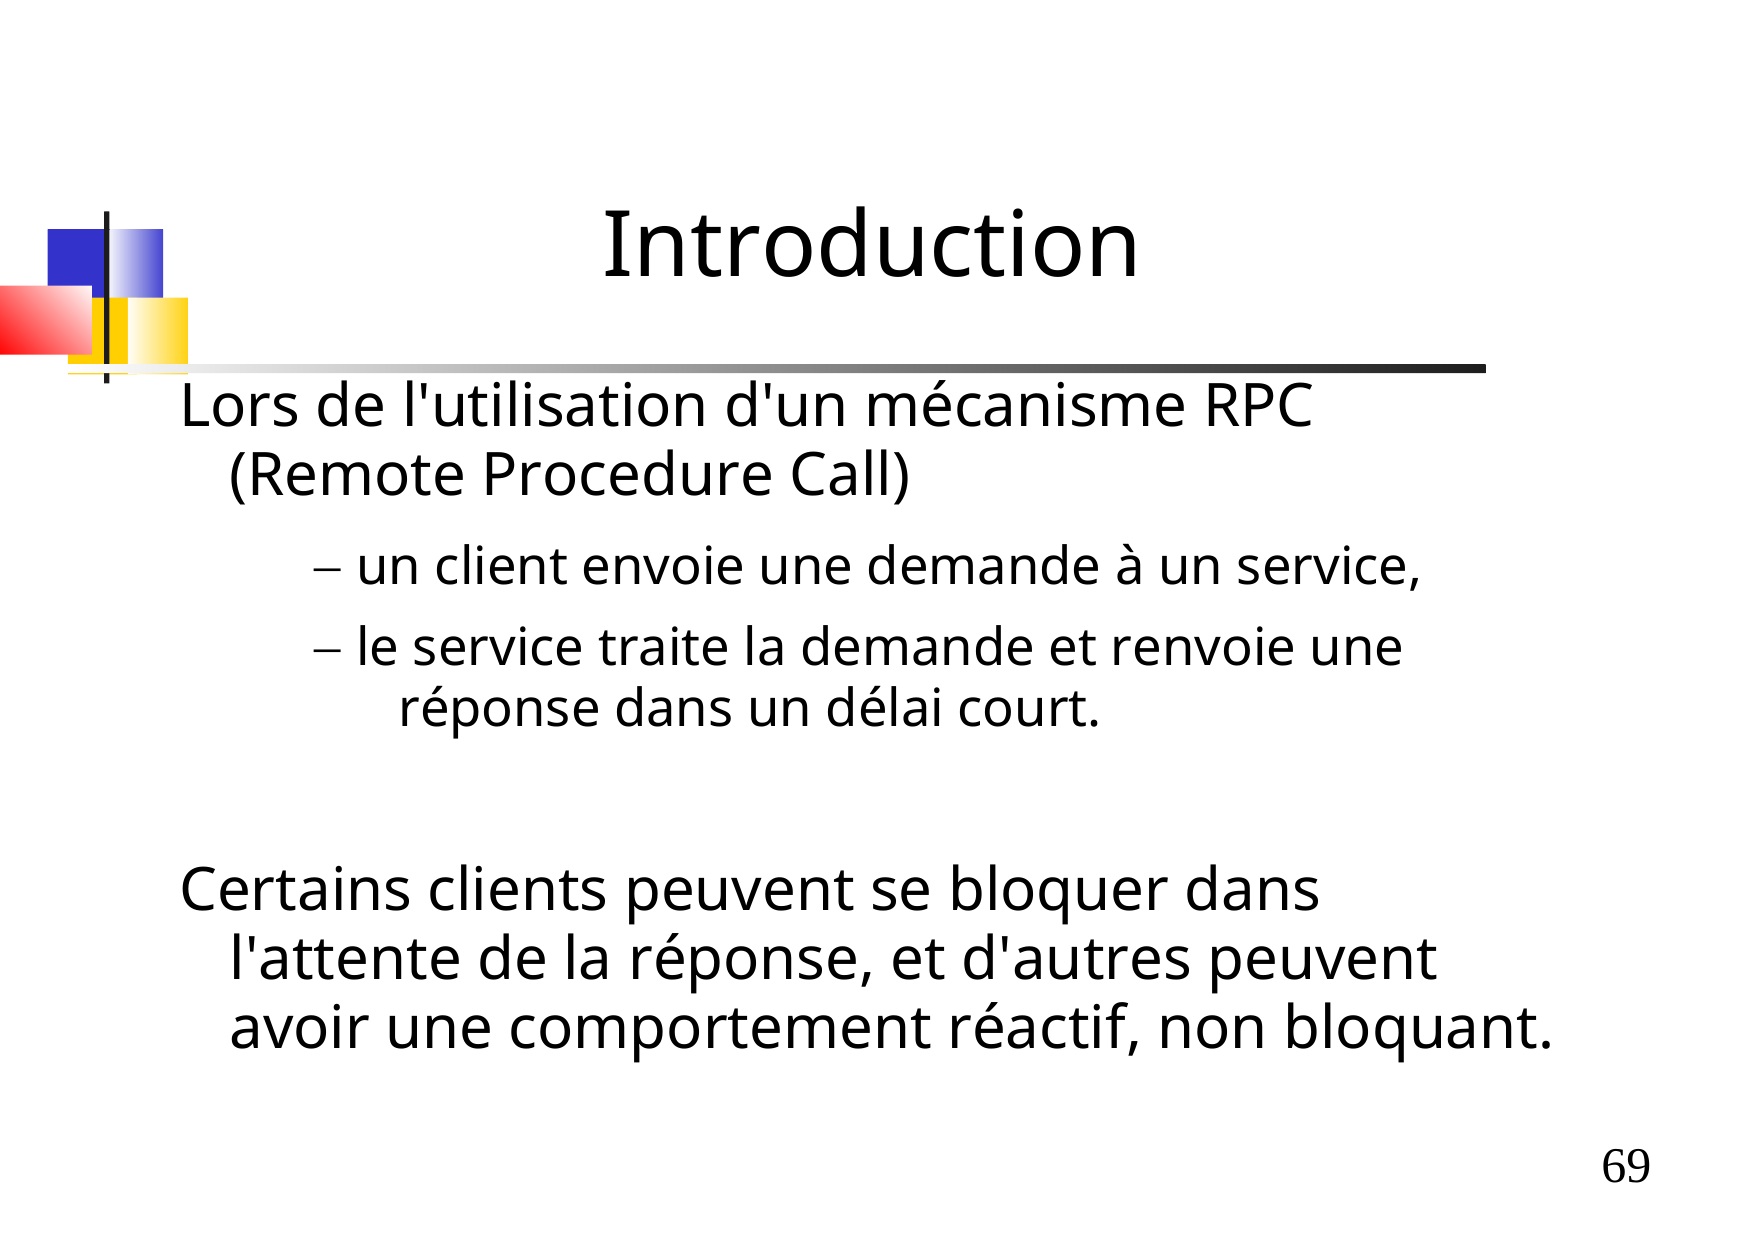

# Introduction
Lors de l'utilisation d'un mécanisme RPC (Remote Procedure Call)
un client envoie une demande à un service,
le service traite la demande et renvoie une réponse dans un délai court.
Certains clients peuvent se bloquer dans l'attente de la réponse, et d'autres peuvent avoir une comportement réactif, non bloquant.